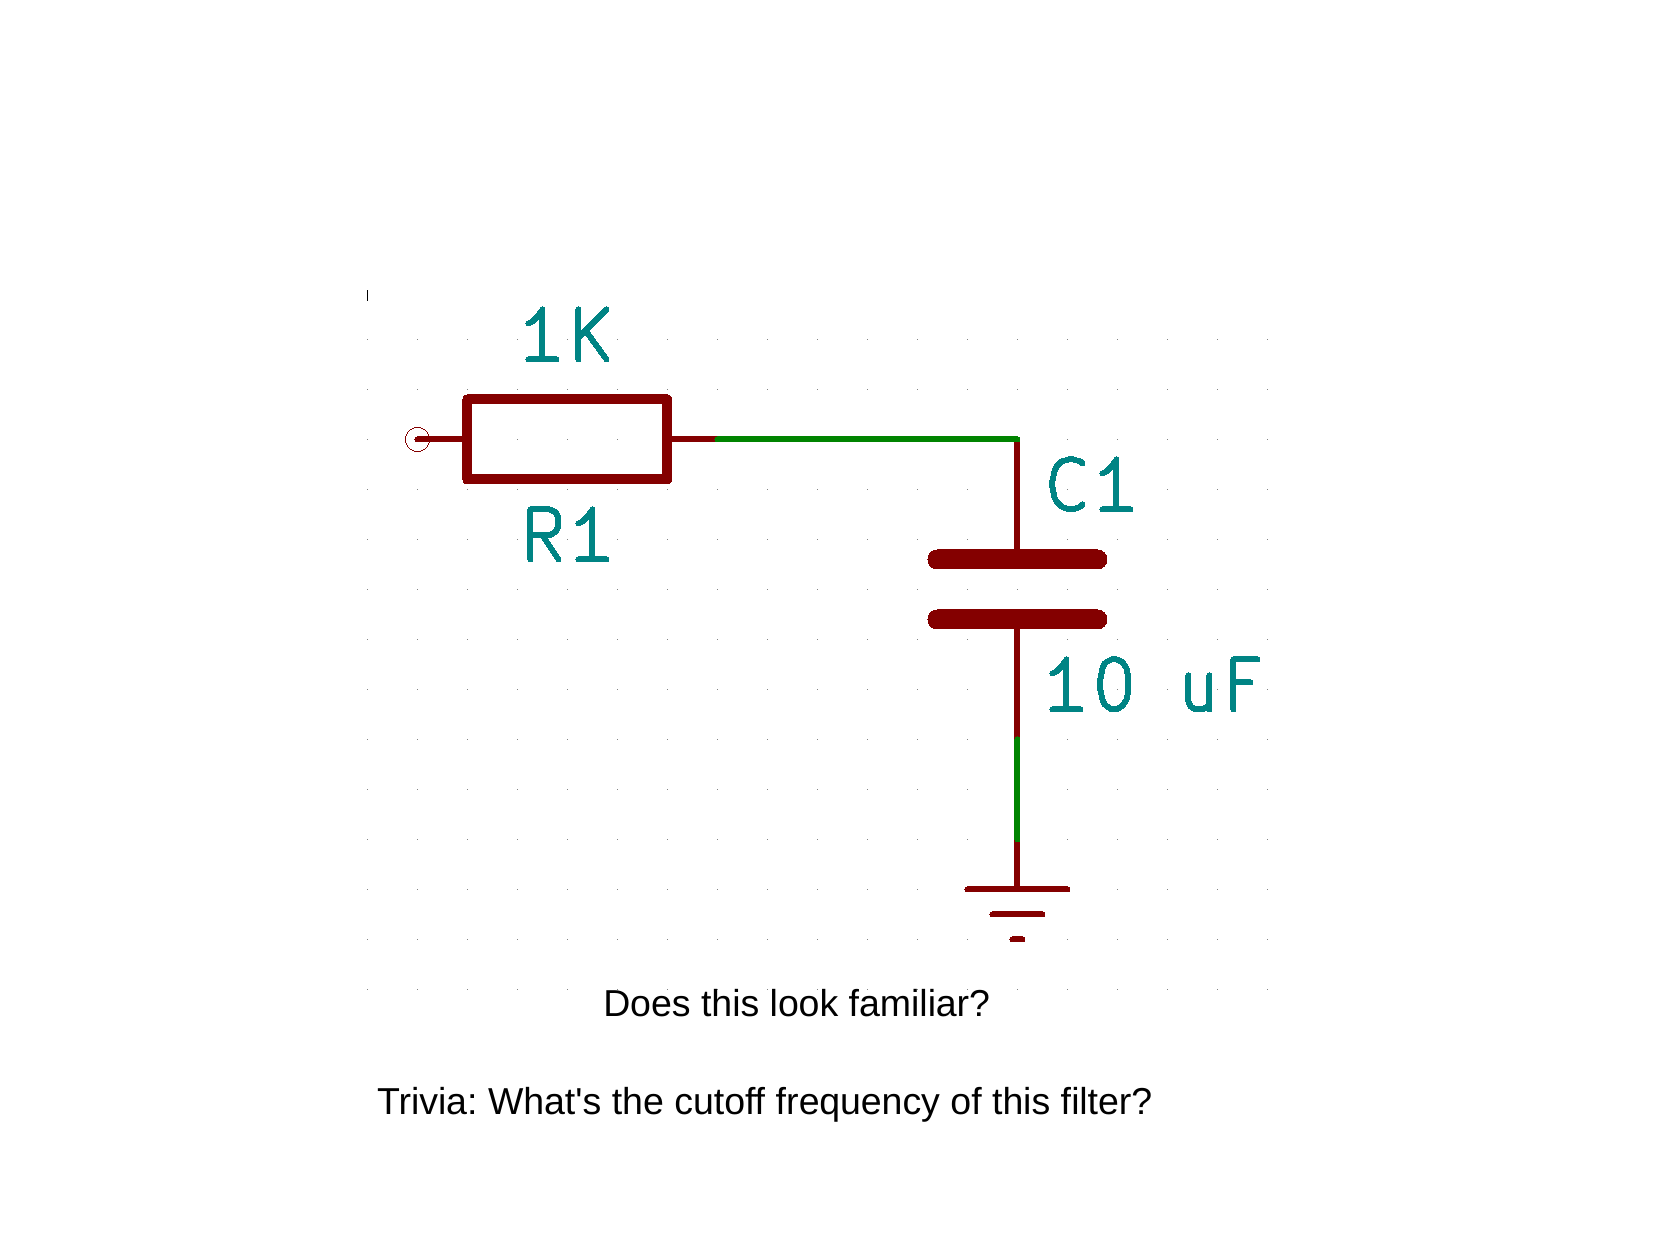

Does this look familiar?
Trivia: What's the cutoff frequency of this filter?